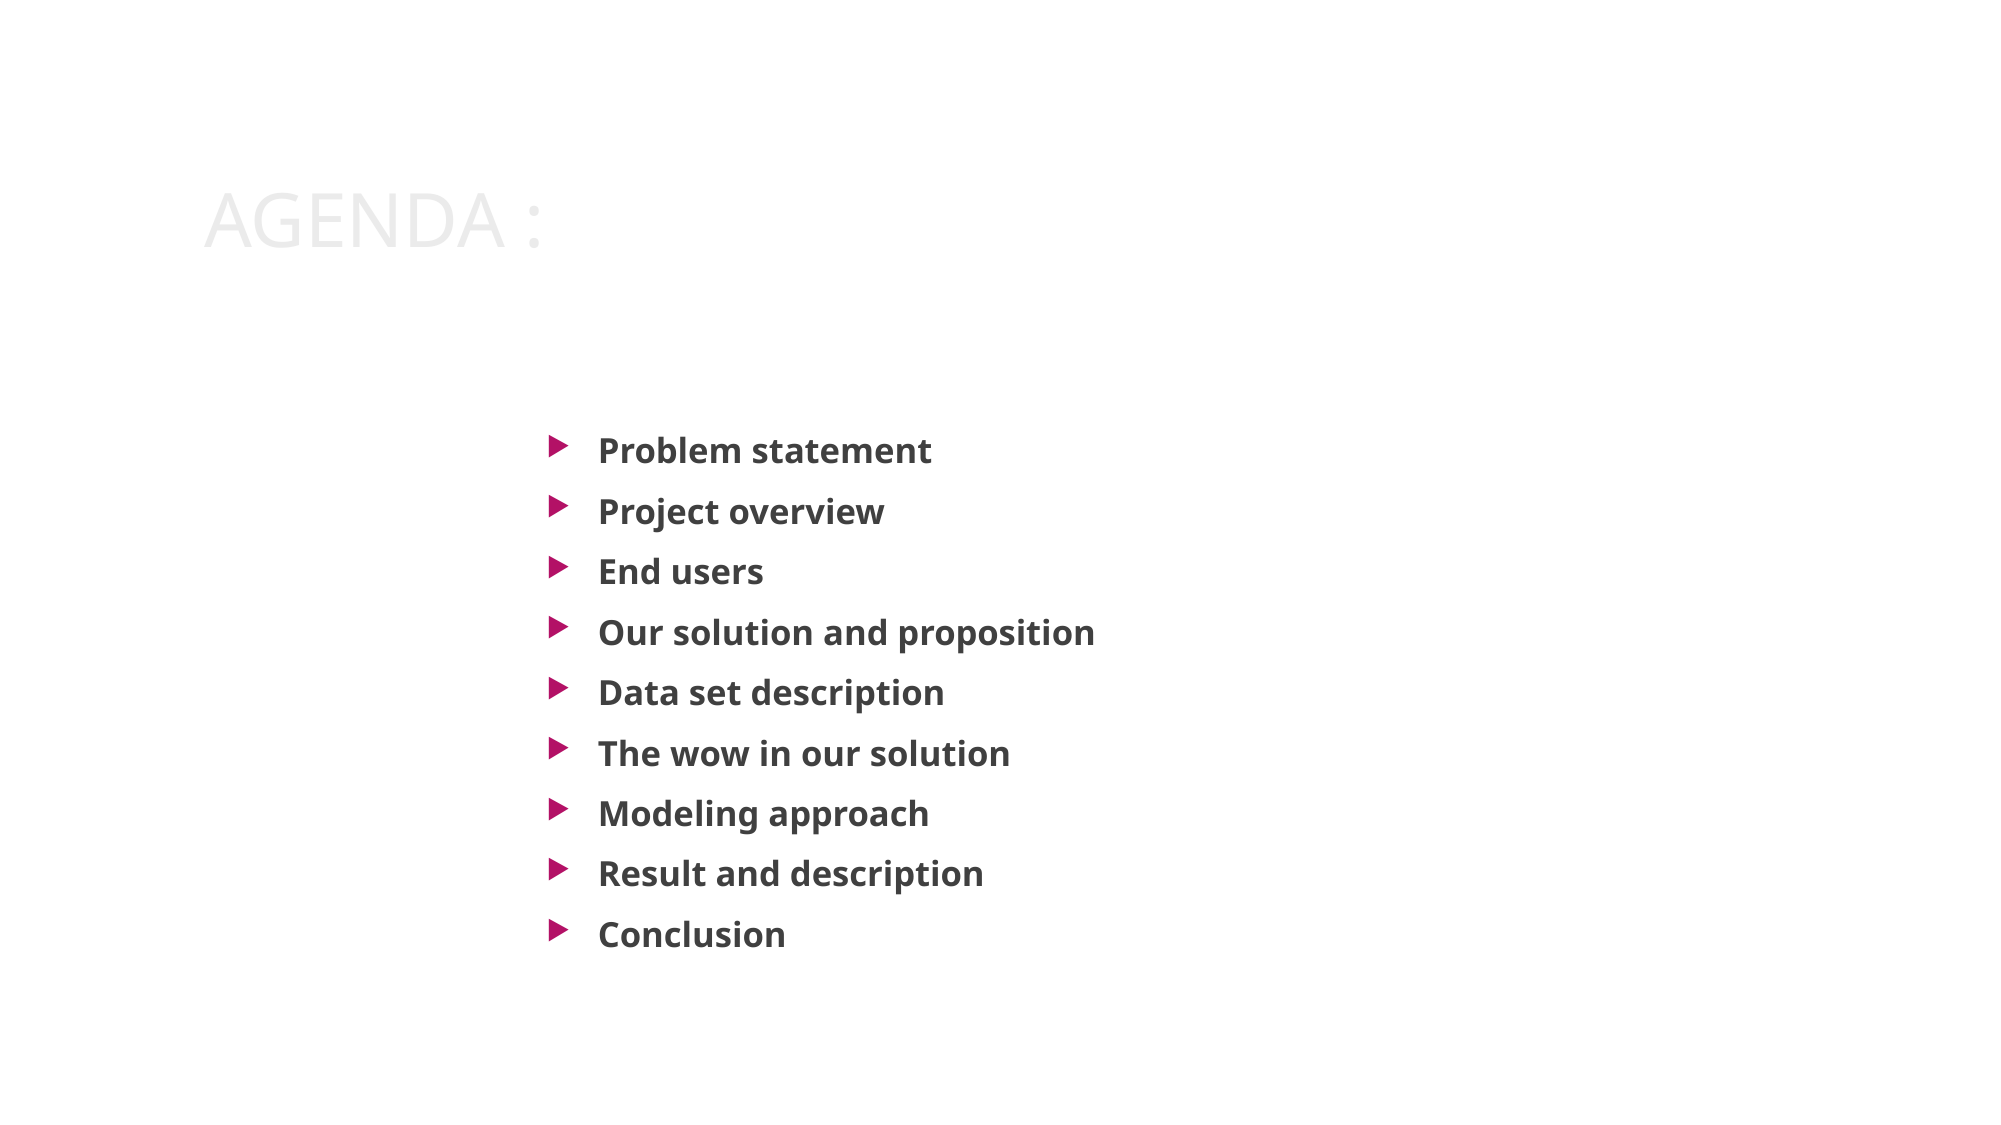

# AGENDA :
Problem statement
Project overview
End users
Our solution and proposition
Data set description
The wow in our solution
Modeling approach
Result and description
Conclusion